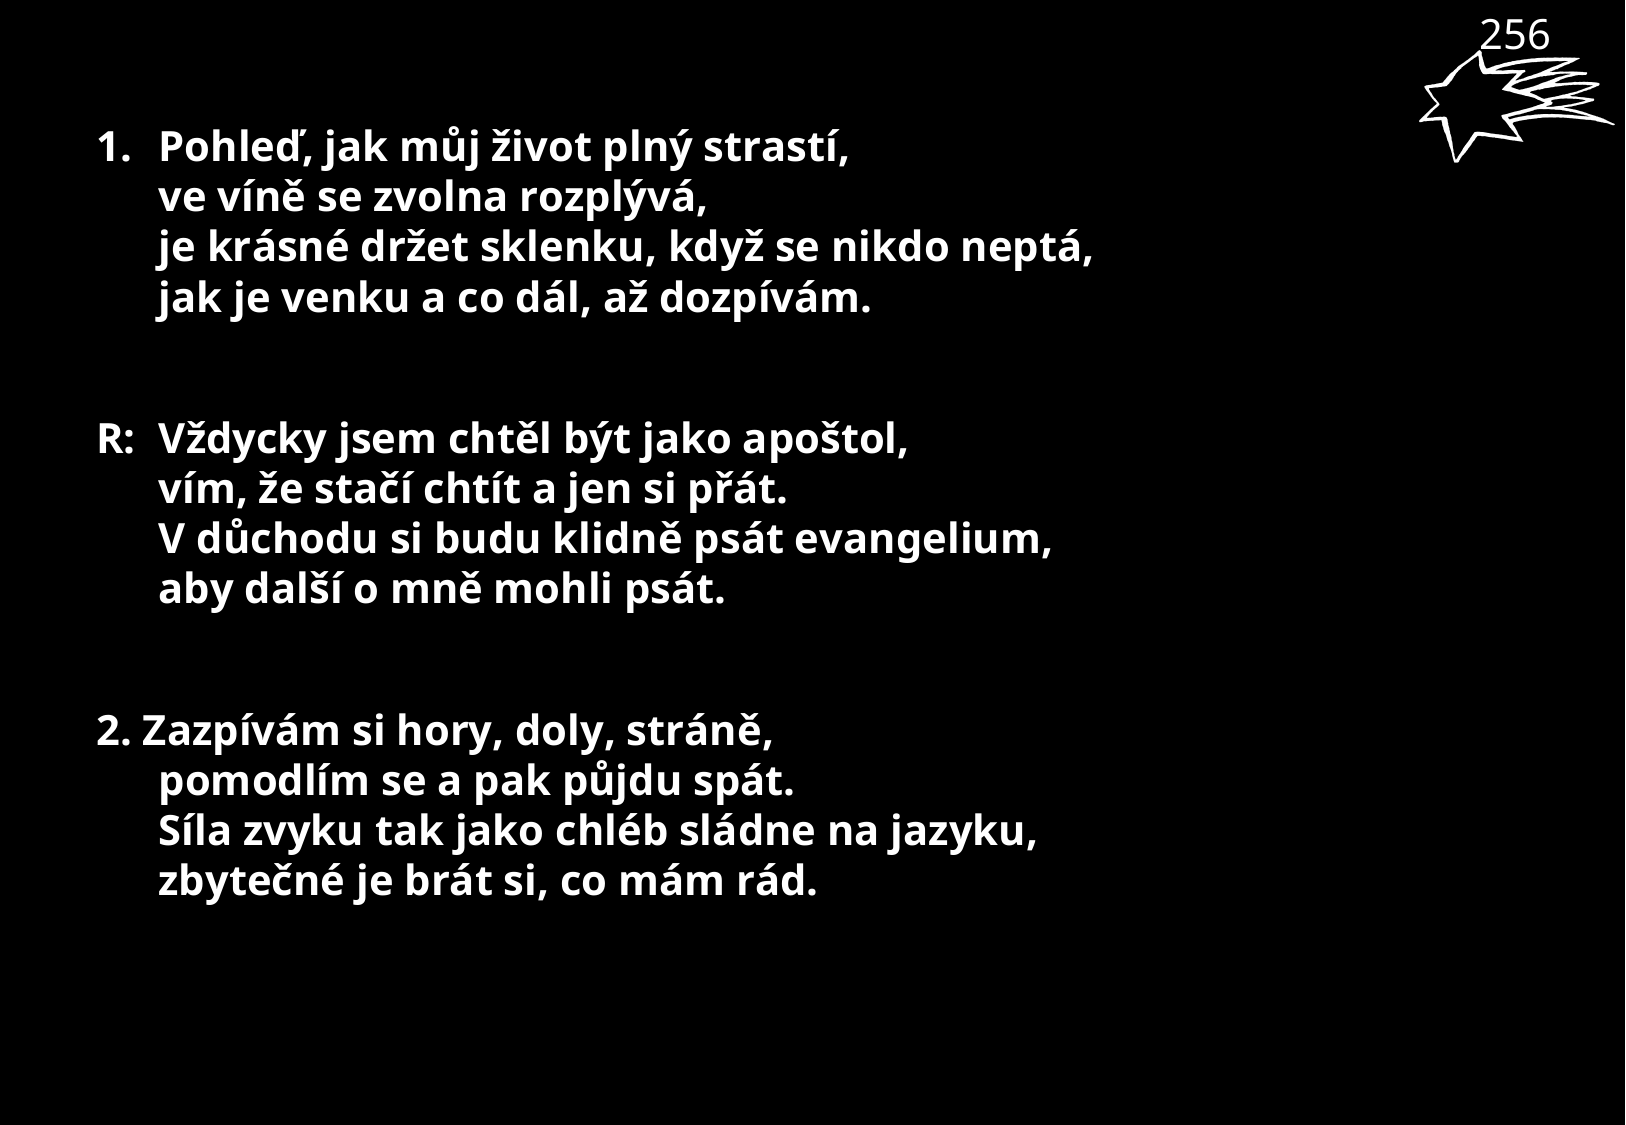

256
# Pohleď, jak můj život plný strastí, ve víně se zvolna rozplývá, je krásné držet sklenku, když se nikdo neptá, jak je venku a co dál, až dozpívám.
R: 	Vždycky jsem chtěl být jako apoštol,
vím, že stačí chtít a jen si přát.
V důchodu si budu klidně psát evangelium,
aby další o mně mohli psát.
2. Zazpívám si hory, doly, stráně,
pomodlím se a pak půjdu spát.
Síla zvyku tak jako chléb sládne na jazyku,
zbytečné je brát si, co mám rád.